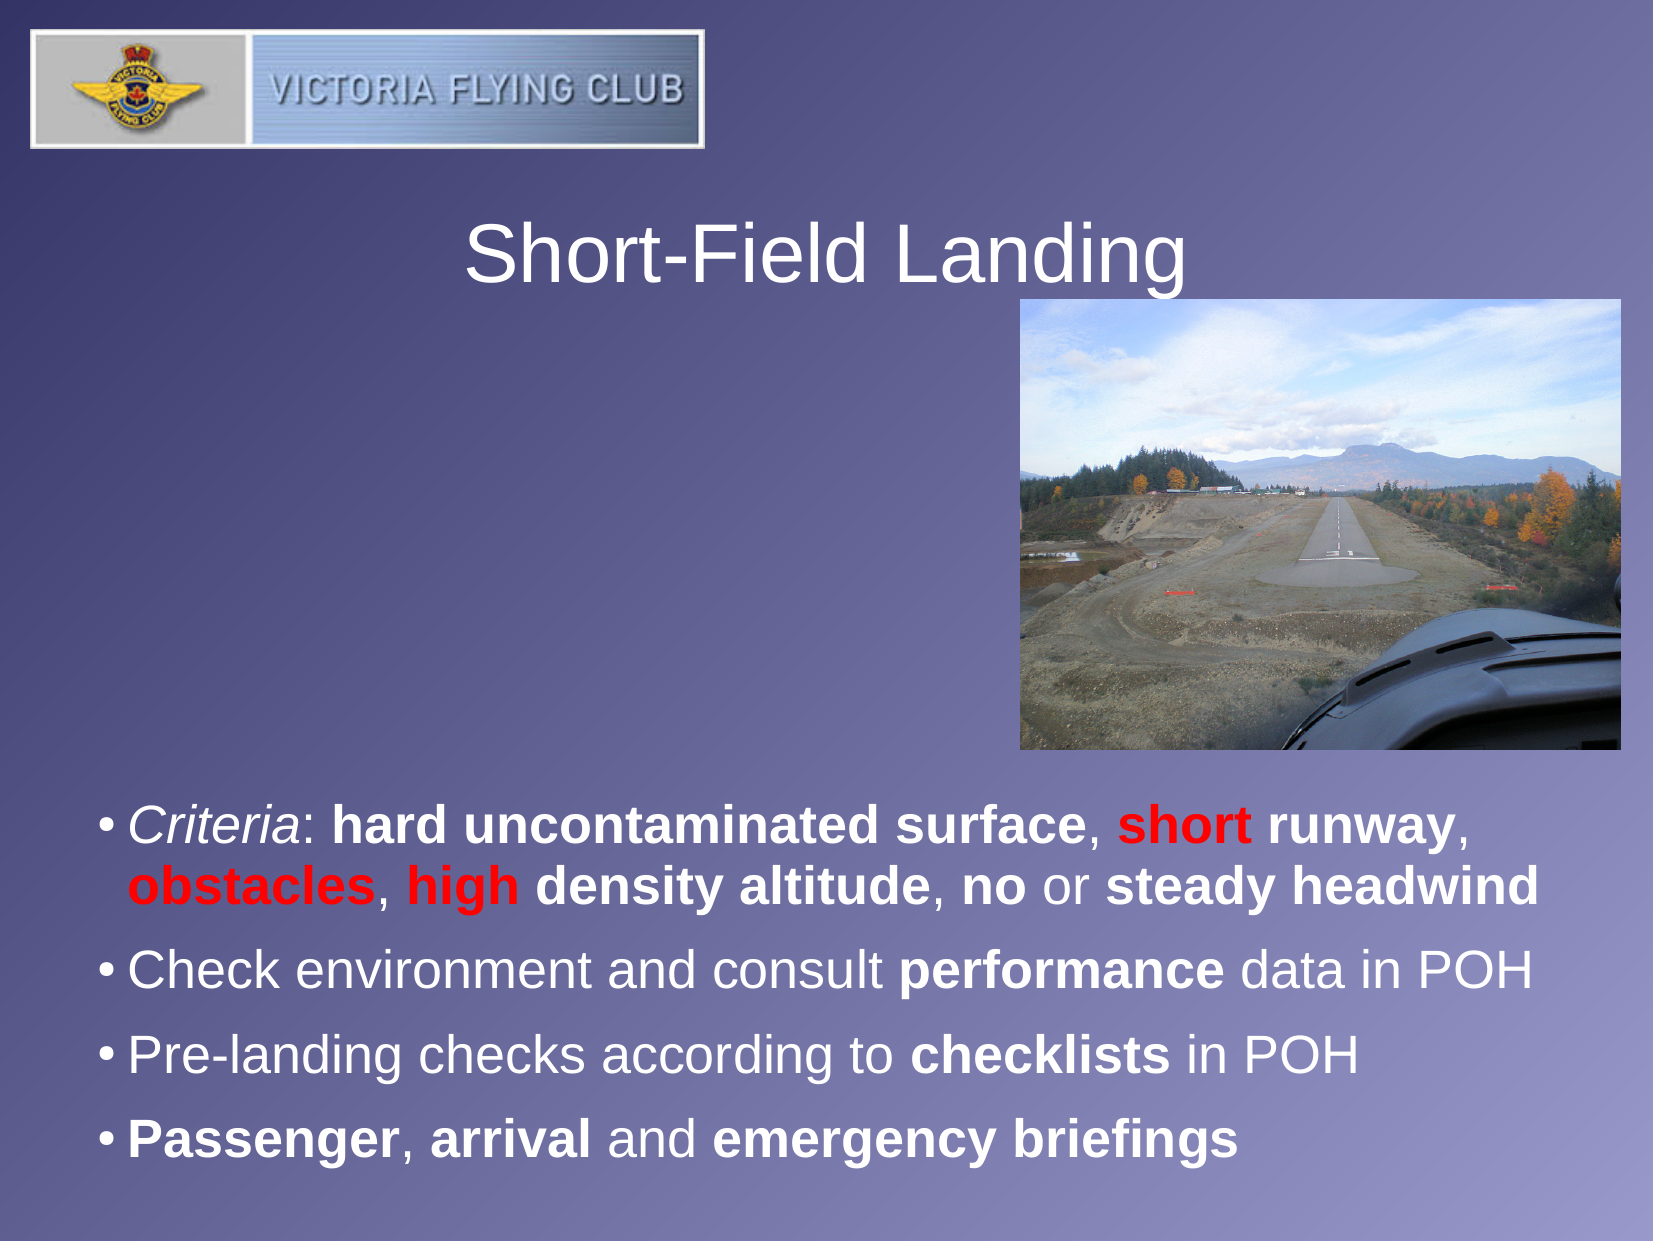

# Short-Field Landing
Criteria: hard uncontaminated surface, short runway, obstacles, high density altitude, no or steady headwind
Check environment and consult performance data in POH
Pre-landing checks according to checklists in POH
Passenger, arrival and emergency briefings